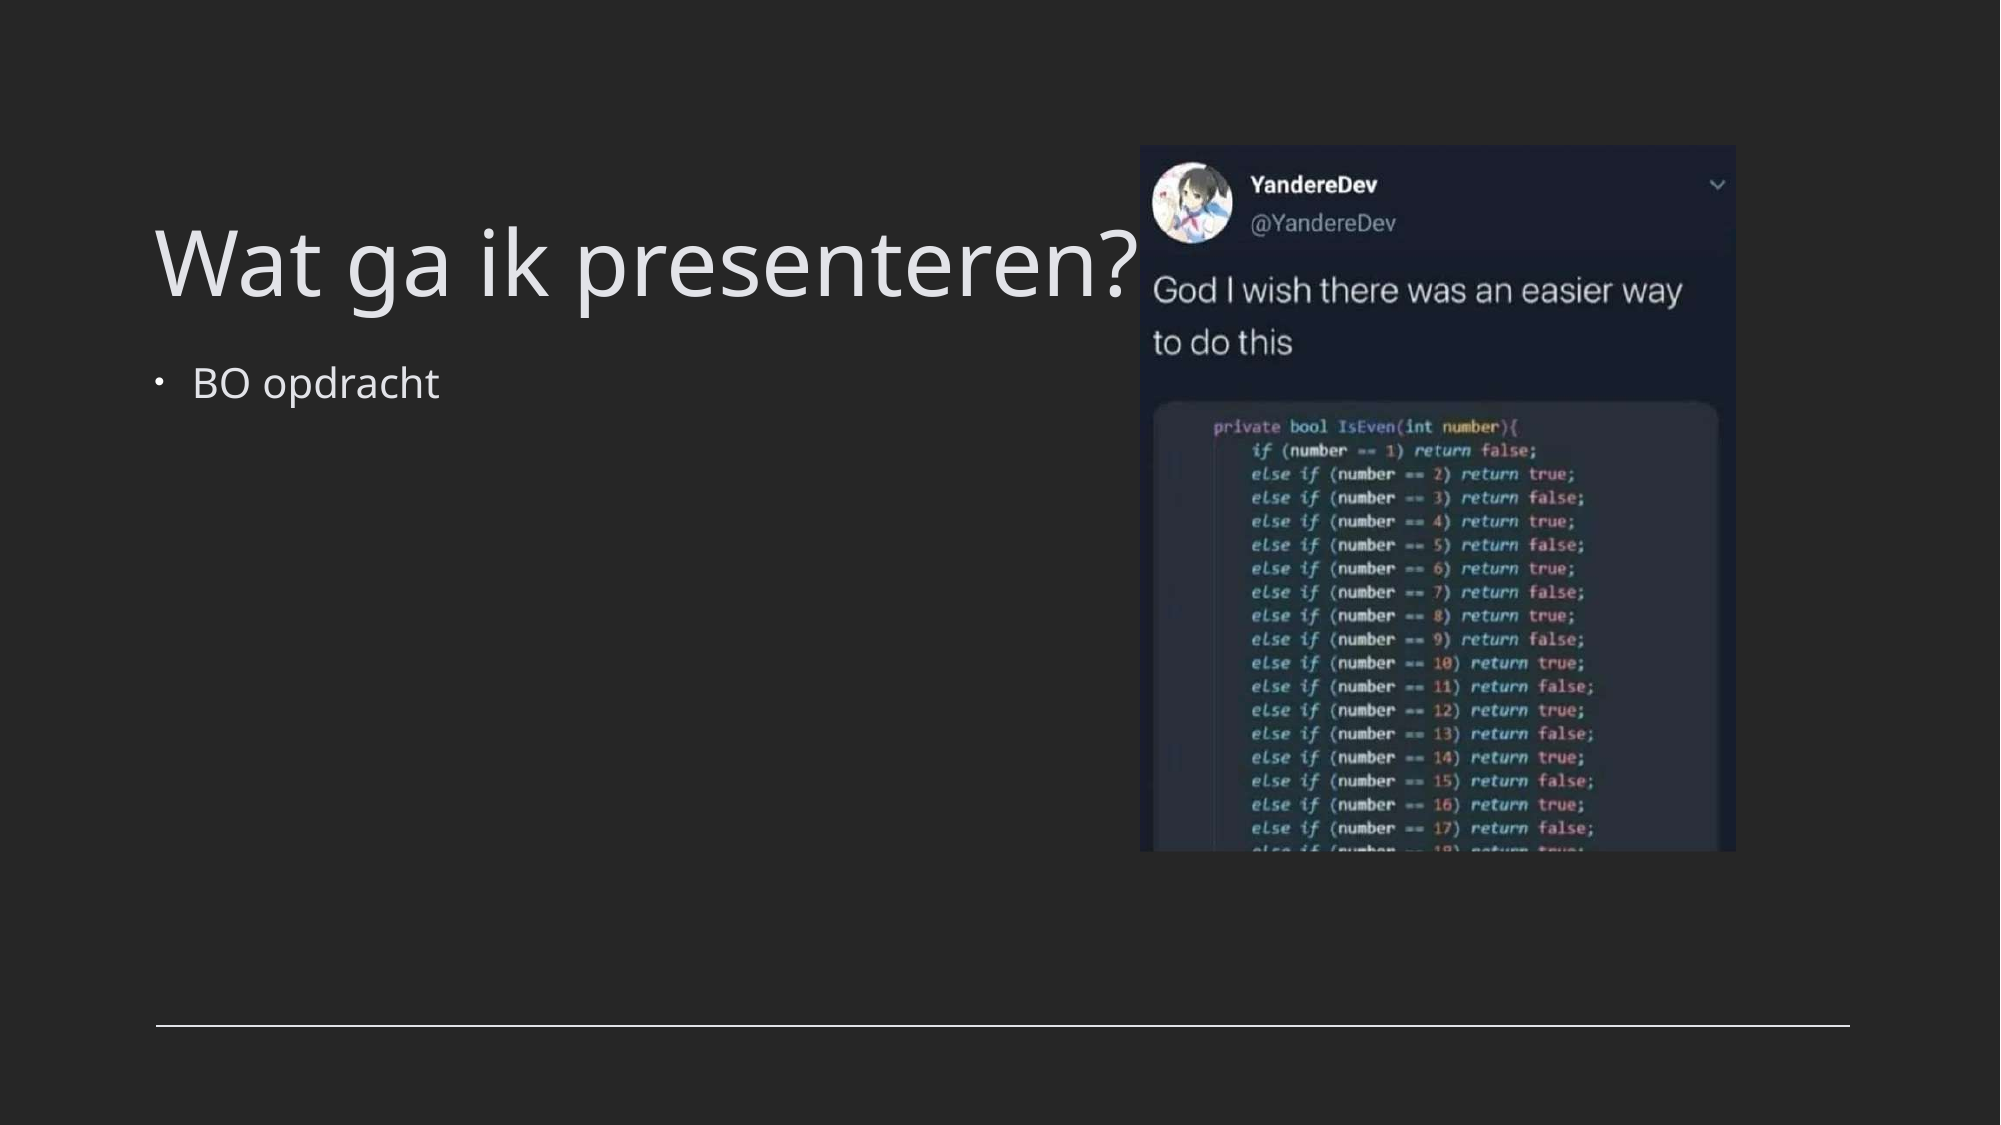

# Wat ga ik presenteren?
BO opdracht